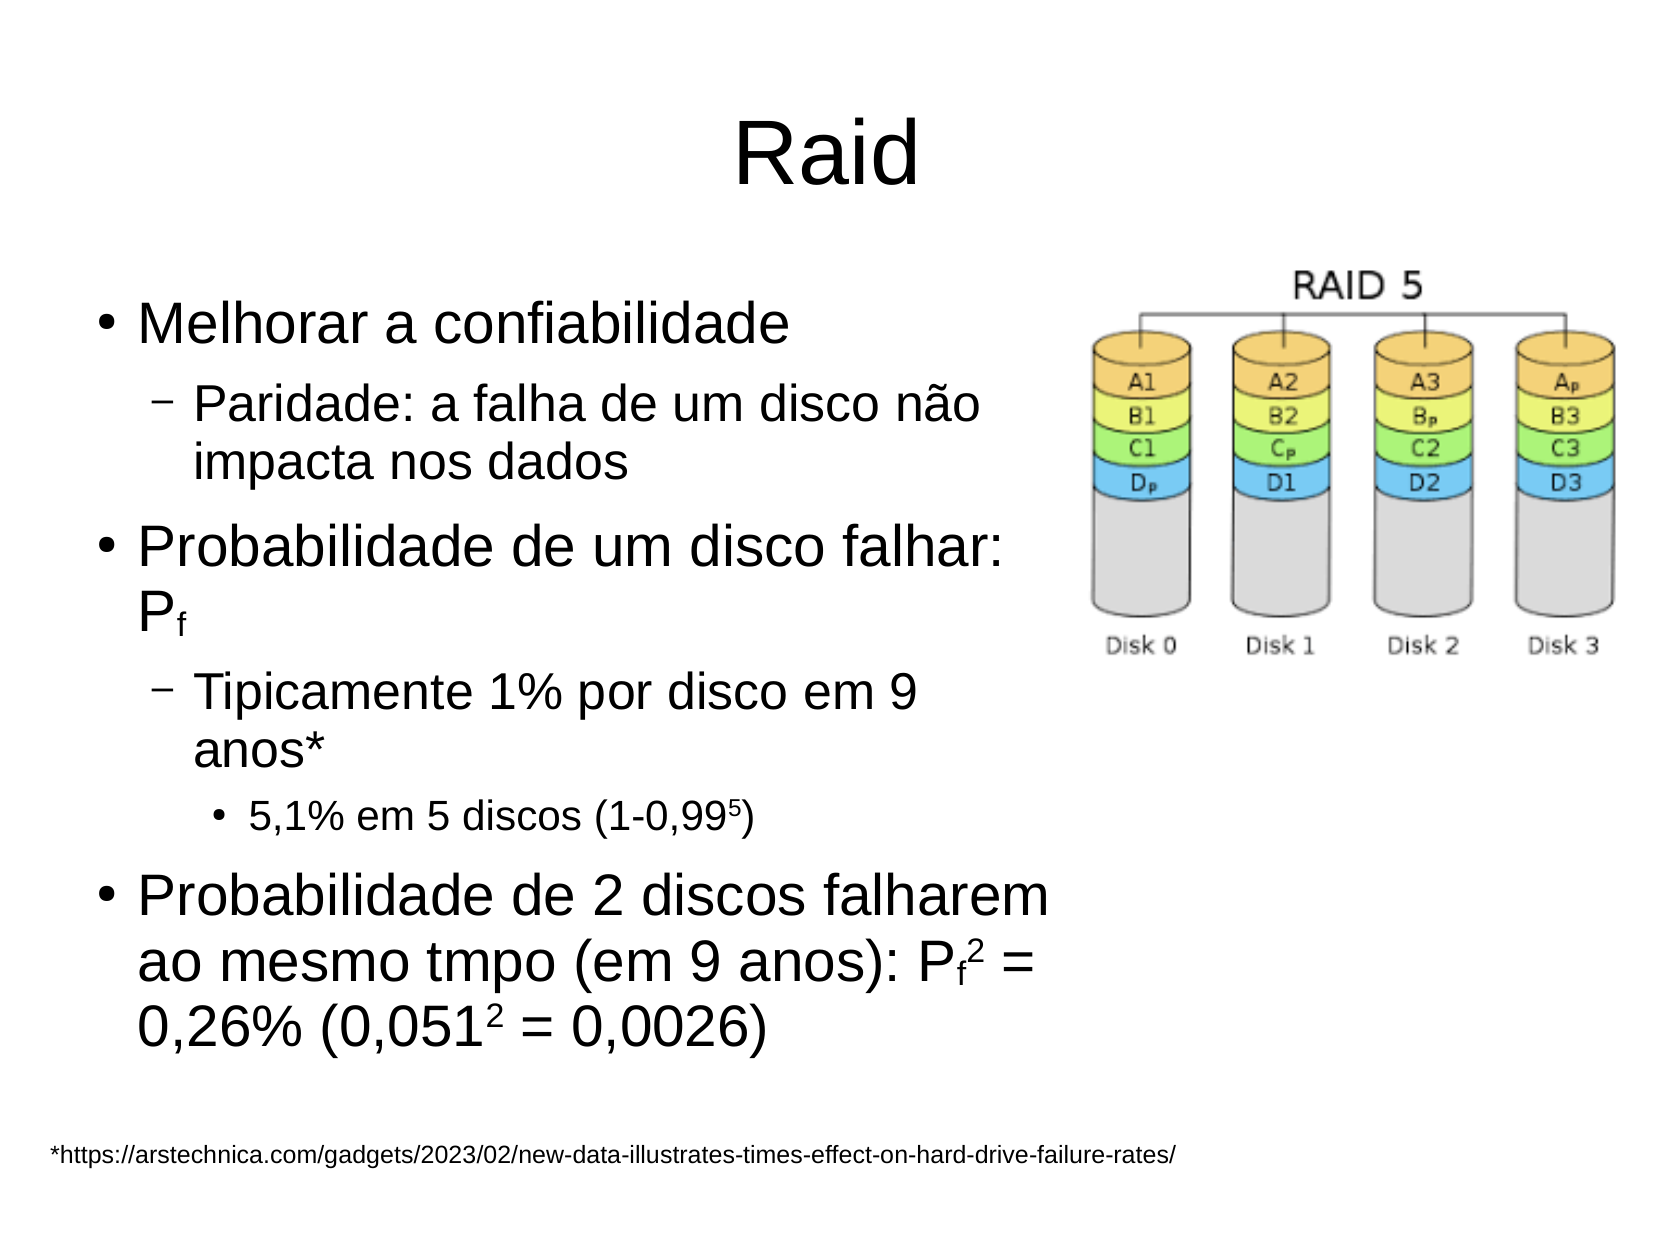

# Raid
Melhorar a confiabilidade
Paridade: a falha de um disco não impacta nos dados
Probabilidade de um disco falhar: Pf
Tipicamente 1% por disco em 9 anos*
5,1% em 5 discos (1-0,995)
Probabilidade de 2 discos falharem ao mesmo tmpo (em 9 anos): Pf2 = 0,26% (0,0512 = 0,0026)
*https://arstechnica.com/gadgets/2023/02/new-data-illustrates-times-effect-on-hard-drive-failure-rates/